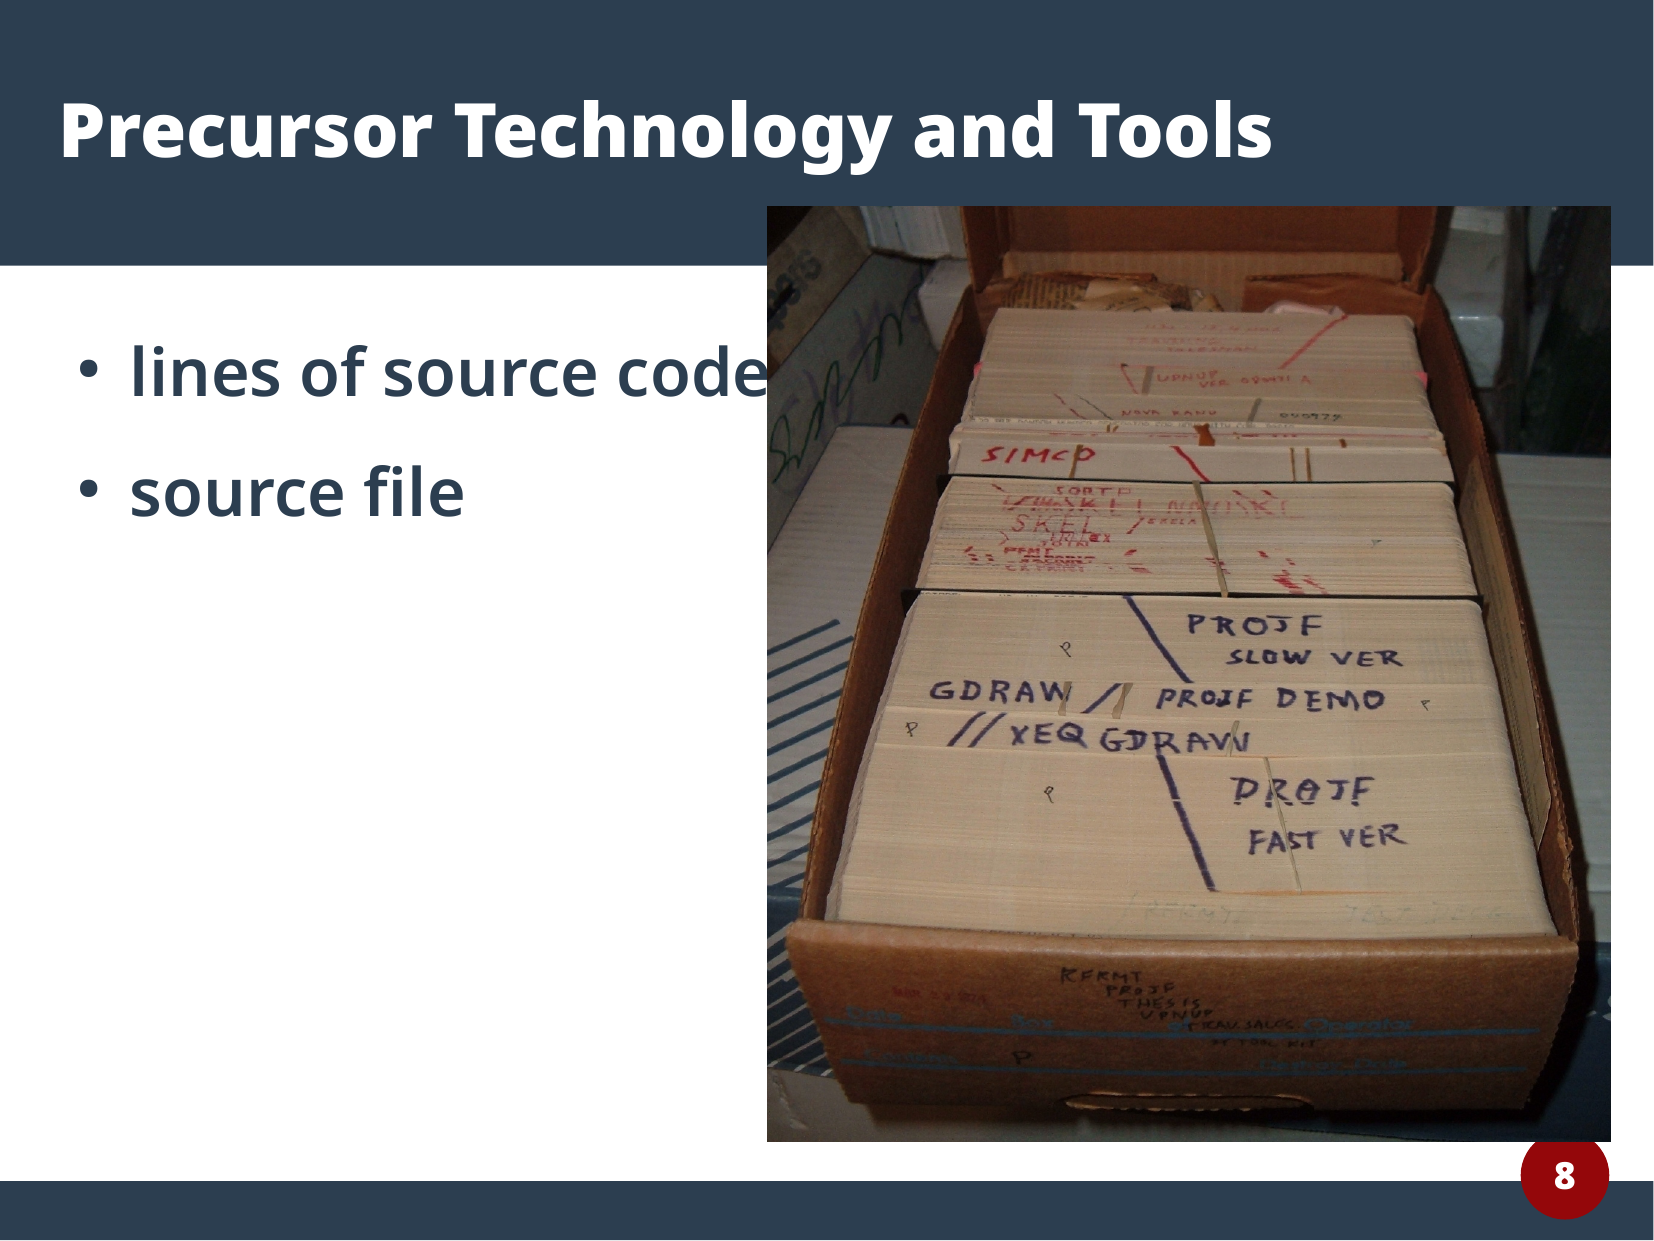

# Precursor Technology and Tools
lines of source code
source file
8